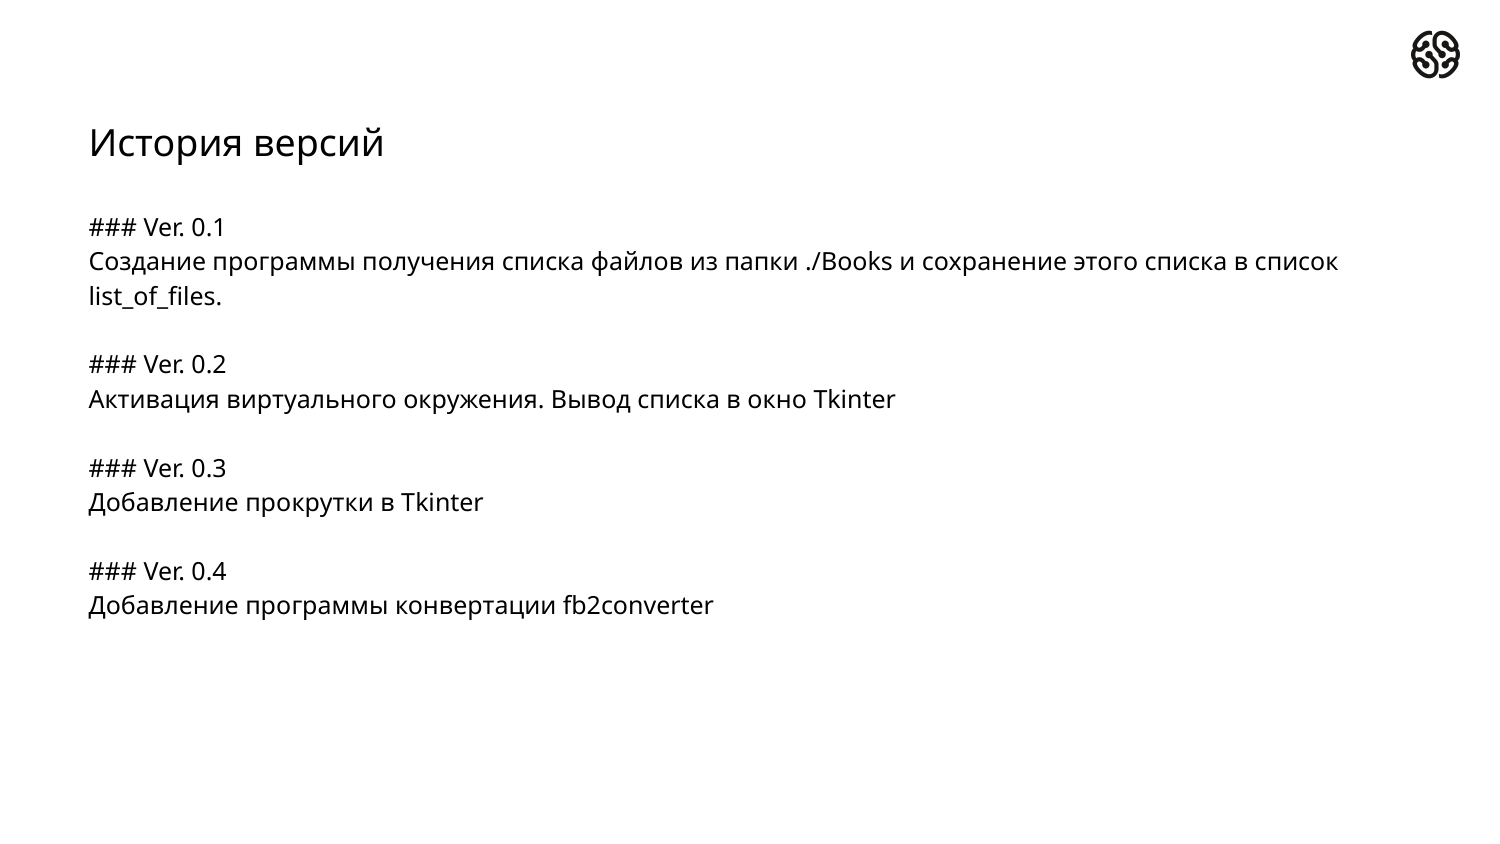

История версий
# ### Ver. 0.1
Создание программы получения списка файлов из папки ./Books и сохранение этого списка в список list_of_files.
### Ver. 0.2
Активация виртуального окружения. Вывод списка в окно Tkinter
### Ver. 0.3
Добавление прокрутки в Tkinter
### Ver. 0.4
Добавление программы конвертации fb2converter